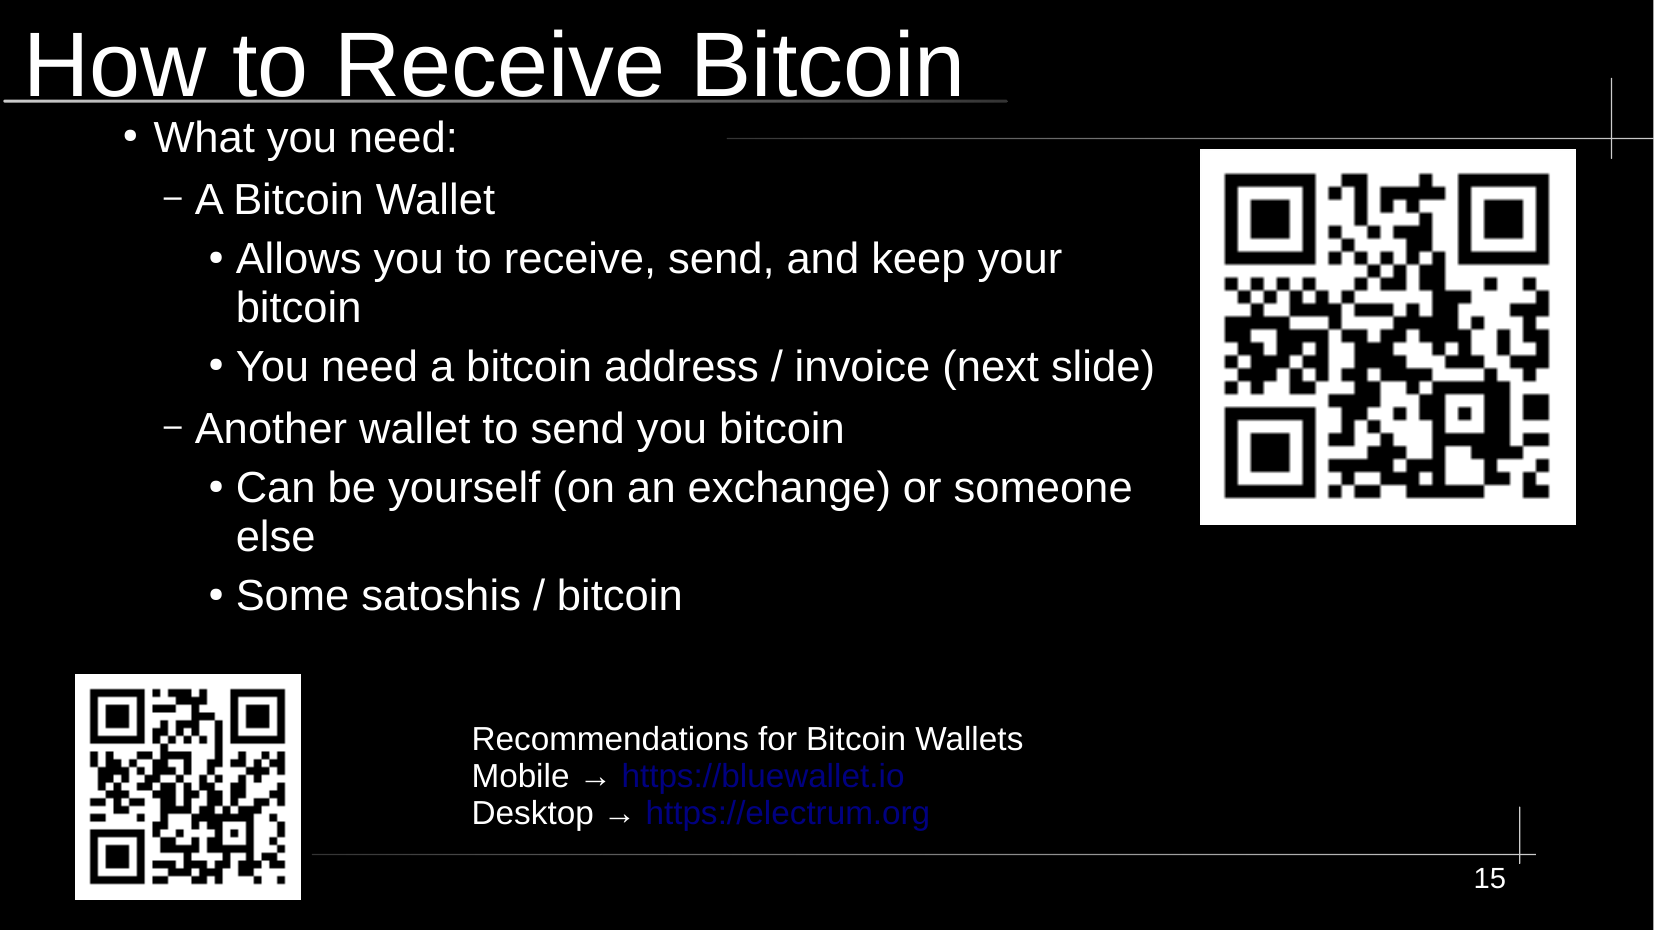

# How to Receive Bitcoin
What you need:
A Bitcoin Wallet
Allows you to receive, send, and keep your bitcoin
You need a bitcoin address / invoice (next slide)
Another wallet to send you bitcoin
Can be yourself (on an exchange) or someone else
Some satoshis / bitcoin
Recommendations for Bitcoin Wallets
Mobile → https://bluewallet.io
Desktop → https://electrum.org
15